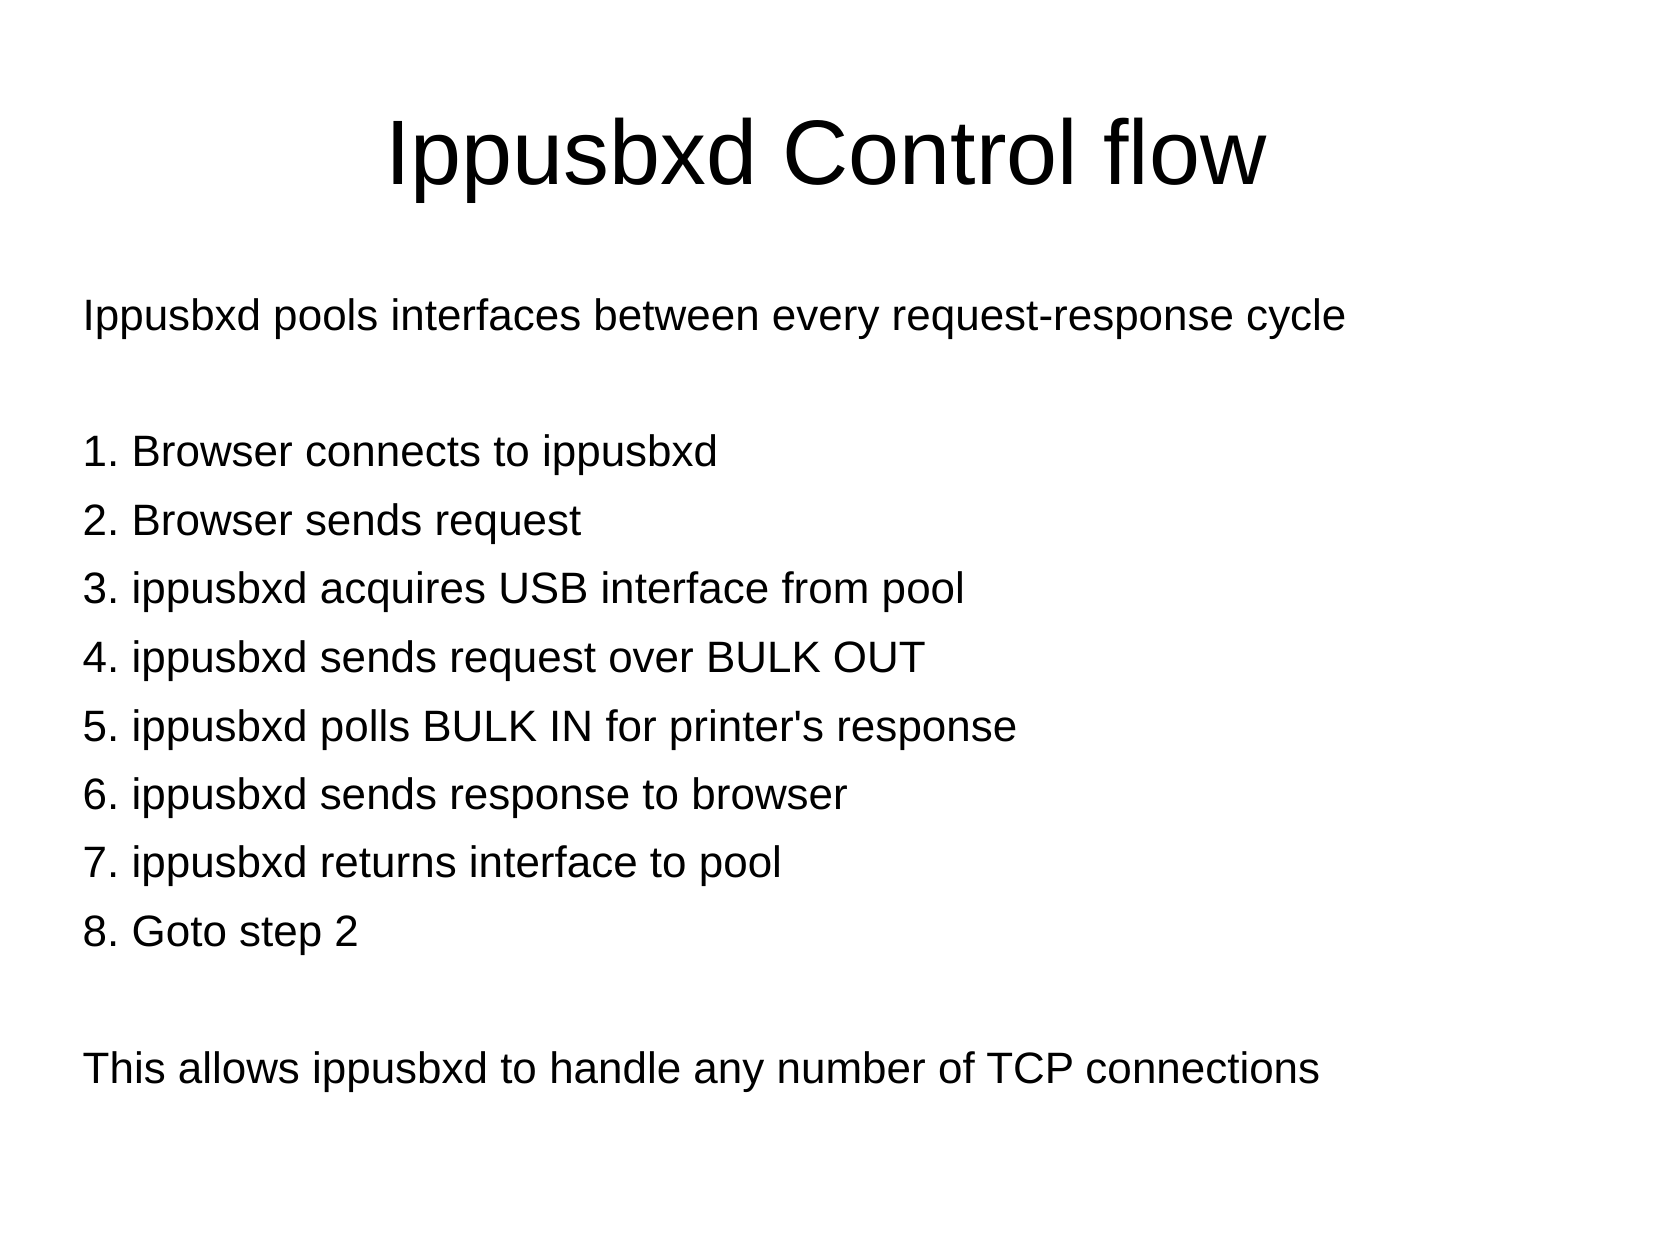

# Ippusbxd Control flow
Ippusbxd pools interfaces between every request-response cycle
1. Browser connects to ippusbxd
2. Browser sends request
3. ippusbxd acquires USB interface from pool
4. ippusbxd sends request over BULK OUT
5. ippusbxd polls BULK IN for printer's response
6. ippusbxd sends response to browser
7. ippusbxd returns interface to pool
8. Goto step 2
This allows ippusbxd to handle any number of TCP connections